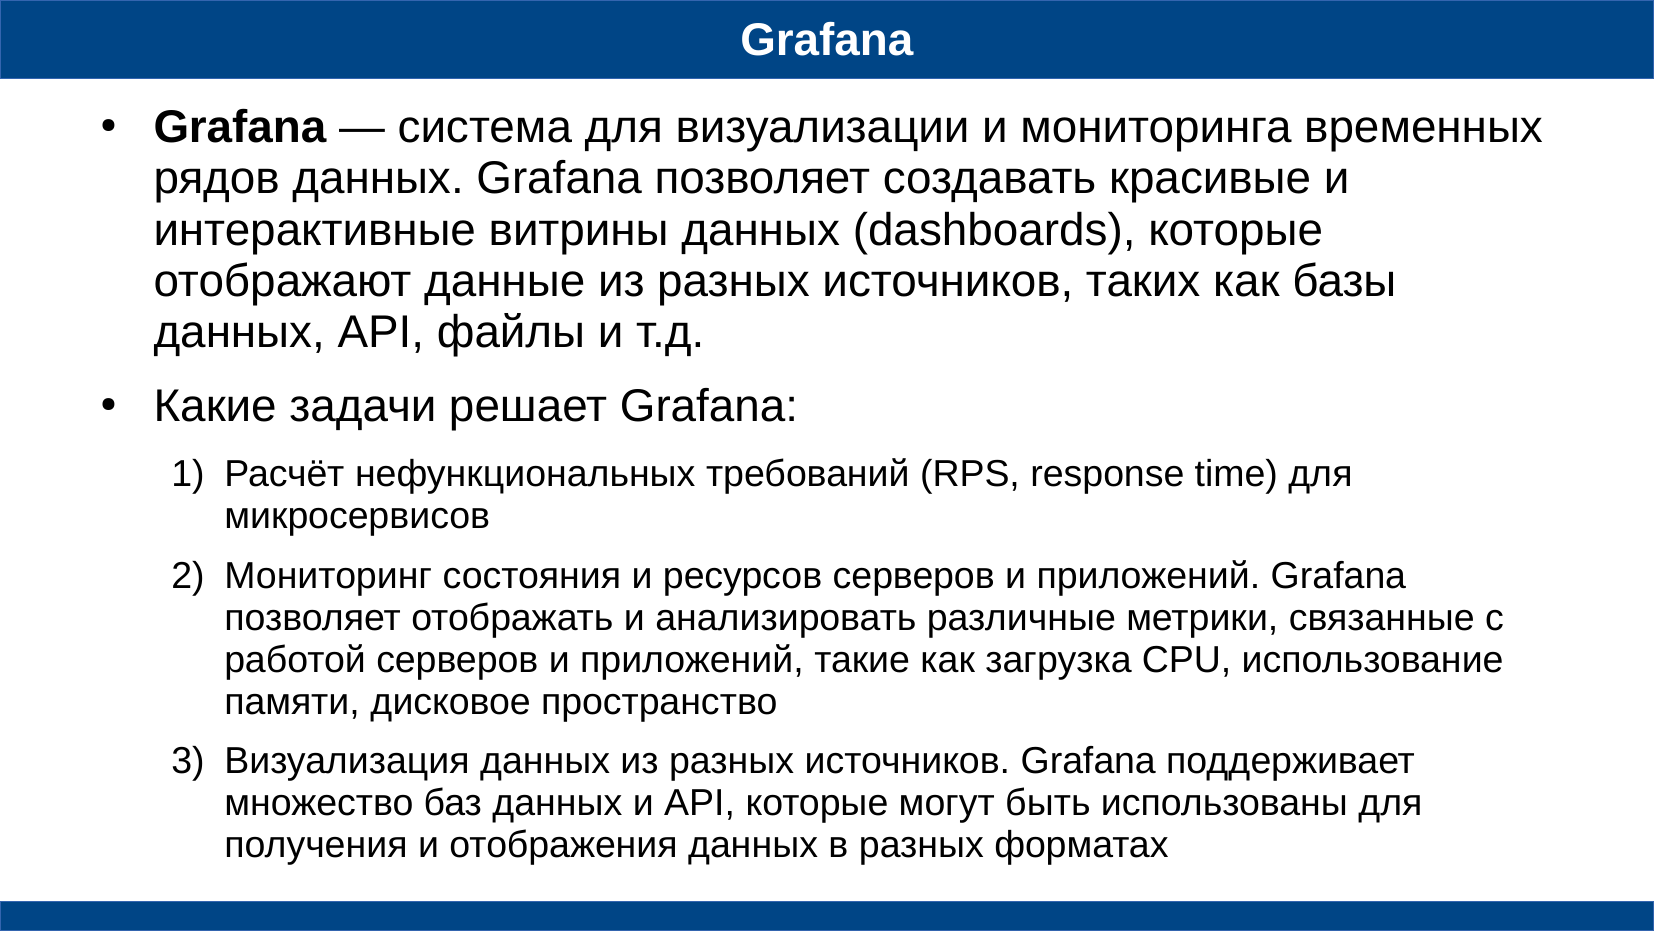

# Grafana
Grafana — система для визуализации и мониторинга временных рядов данных. Grafana позволяет создавать красивые и интерактивные витрины данных (dashboards), которые отображают данные из разных источников, таких как базы данных, API, файлы и т.д.
Какие задачи решает Grafana:
Расчёт нефункциональных требований (RPS, response time) для микросервисов
Мониторинг состояния и ресурсов серверов и приложений. Grafana позволяет отображать и анализировать различные метрики, связанные с работой серверов и приложений, такие как загрузка CPU, использование памяти, дисковое пространство
Визуализация данных из разных источников. Grafana поддерживает множество баз данных и API, которые могут быть использованы для получения и отображения данных в разных форматах